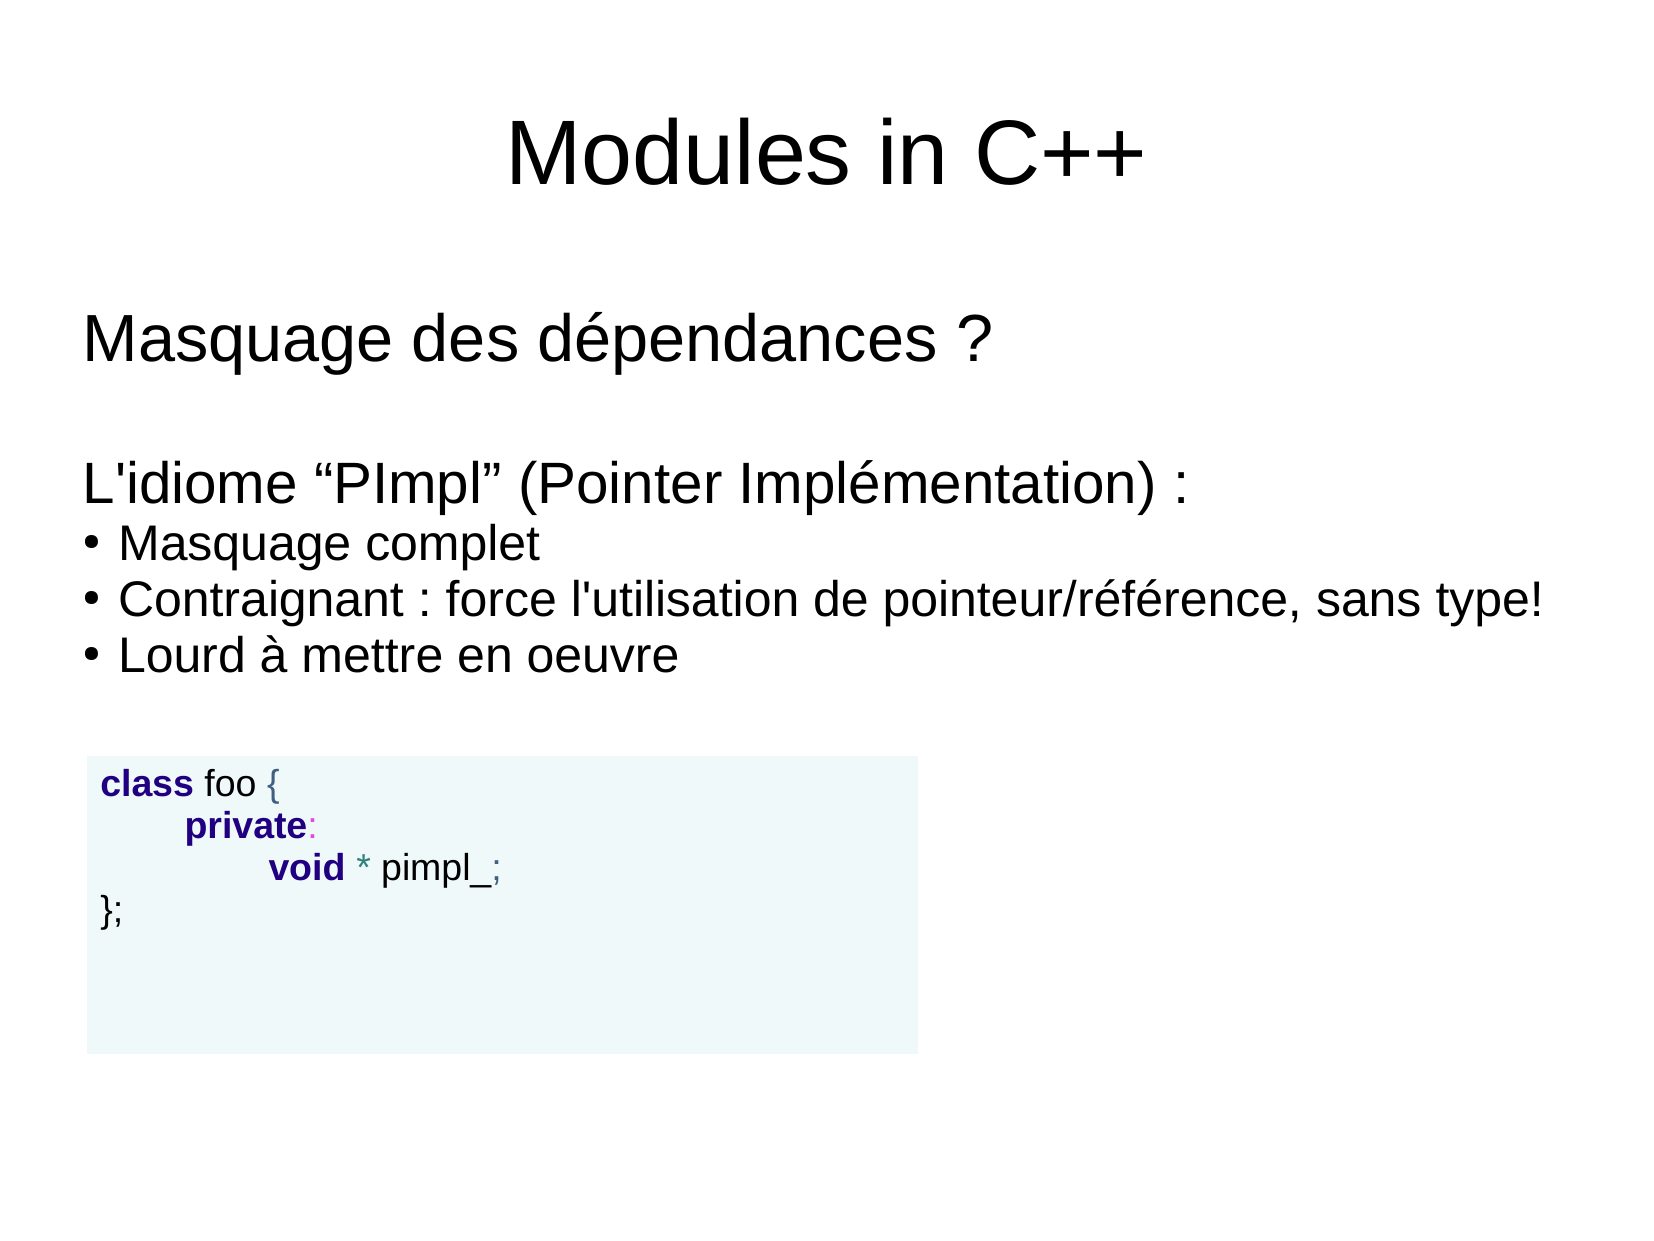

# Modules in C++
Masquage des dépendances ?
L'idiome “PImpl” (Pointer Implémentation) :
Masquage complet
Contraignant : force l'utilisation de pointeur/référence, sans type!
Lourd à mettre en oeuvre
| class foo { private: void \* pimpl\_; }; |
| --- |